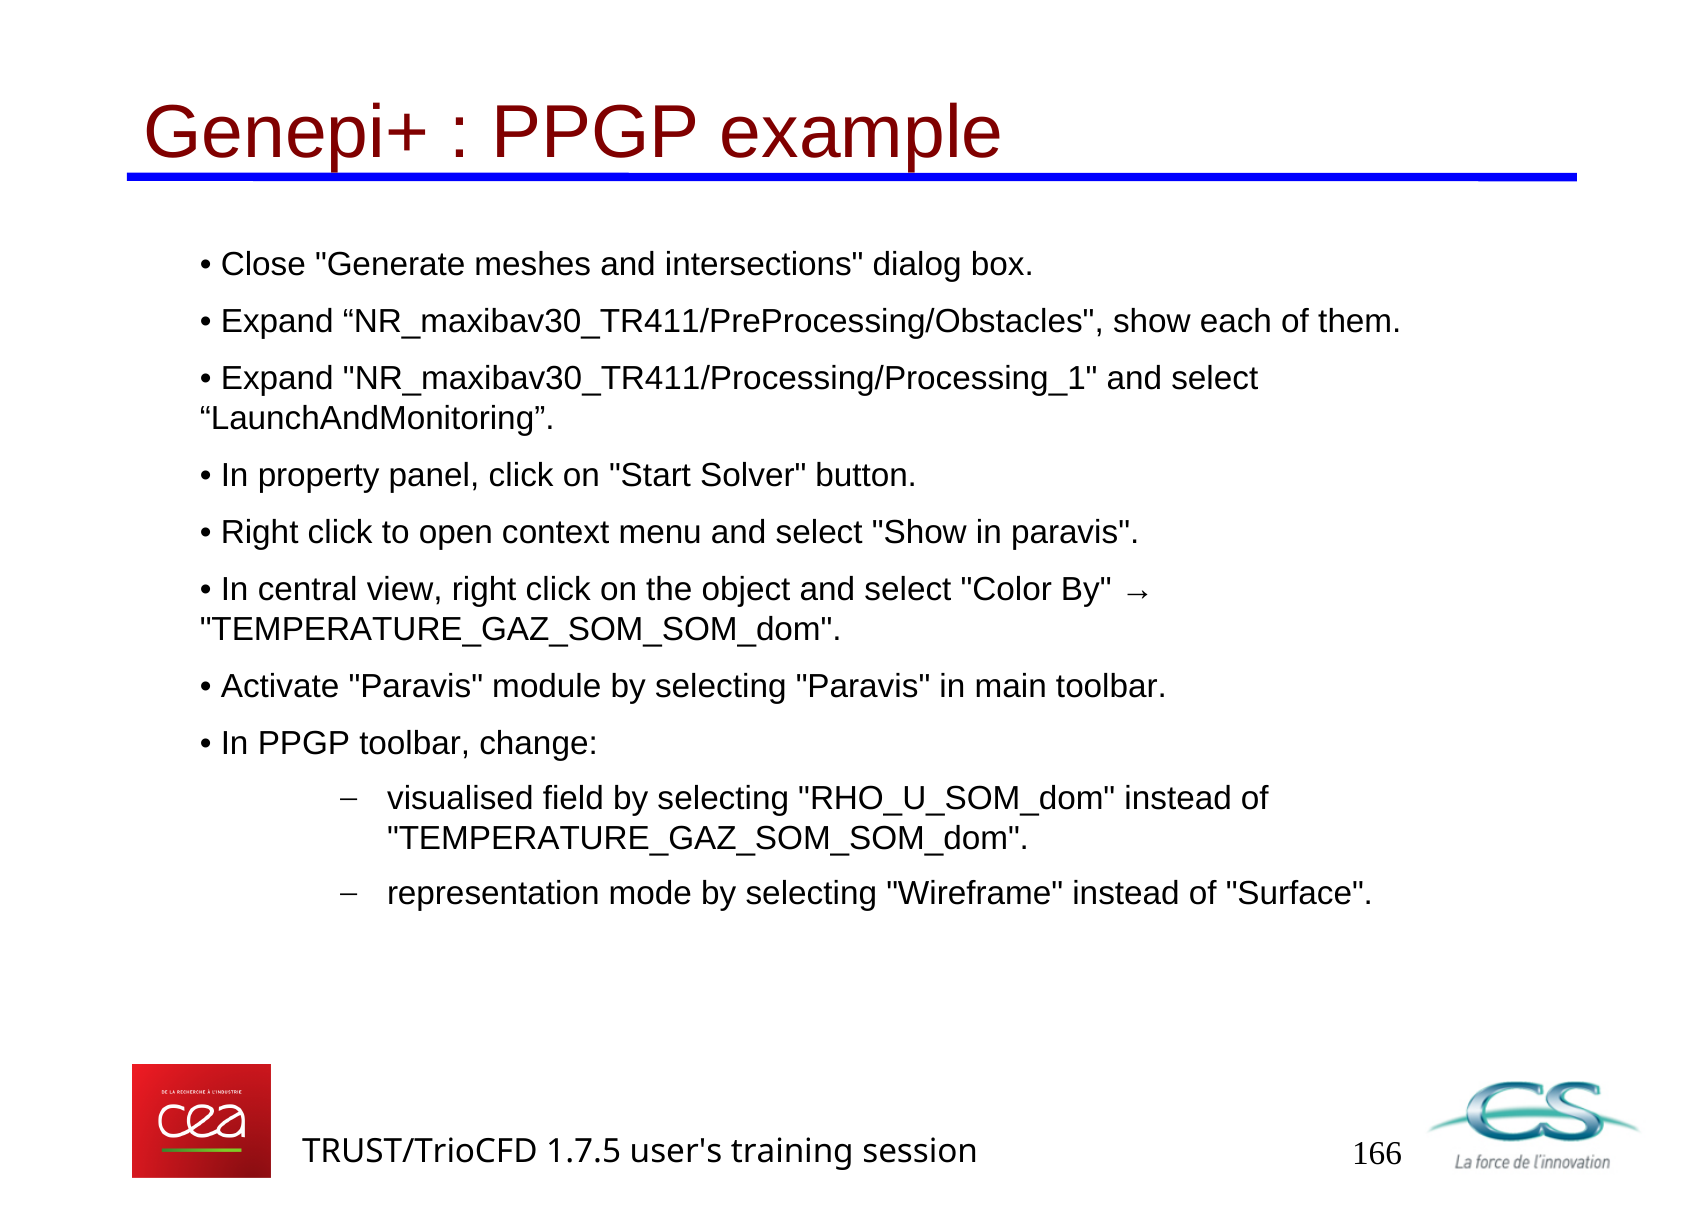

# Genepi+ : PPGP example
• Close "Generate meshes and intersections" dialog box.
• Expand “NR_maxibav30_TR411/PreProcessing/Obstacles", show each of them.
• Expand "NR_maxibav30_TR411/Processing/Processing_1" and select “LaunchAndMonitoring”.
• In property panel, click on "Start Solver" button.
• Right click to open context menu and select "Show in paravis".
• In central view, right click on the object and select "Color By" → "TEMPERATURE_GAZ_SOM_SOM_dom".
• Activate "Paravis" module by selecting "Paravis" in main toolbar.
• In PPGP toolbar, change:
visualised field by selecting "RHO_U_SOM_dom" instead of "TEMPERATURE_GAZ_SOM_SOM_dom".
representation mode by selecting "Wireframe" instead of "Surface".
TRUST/TrioCFD 1.7.5 user's training session
166